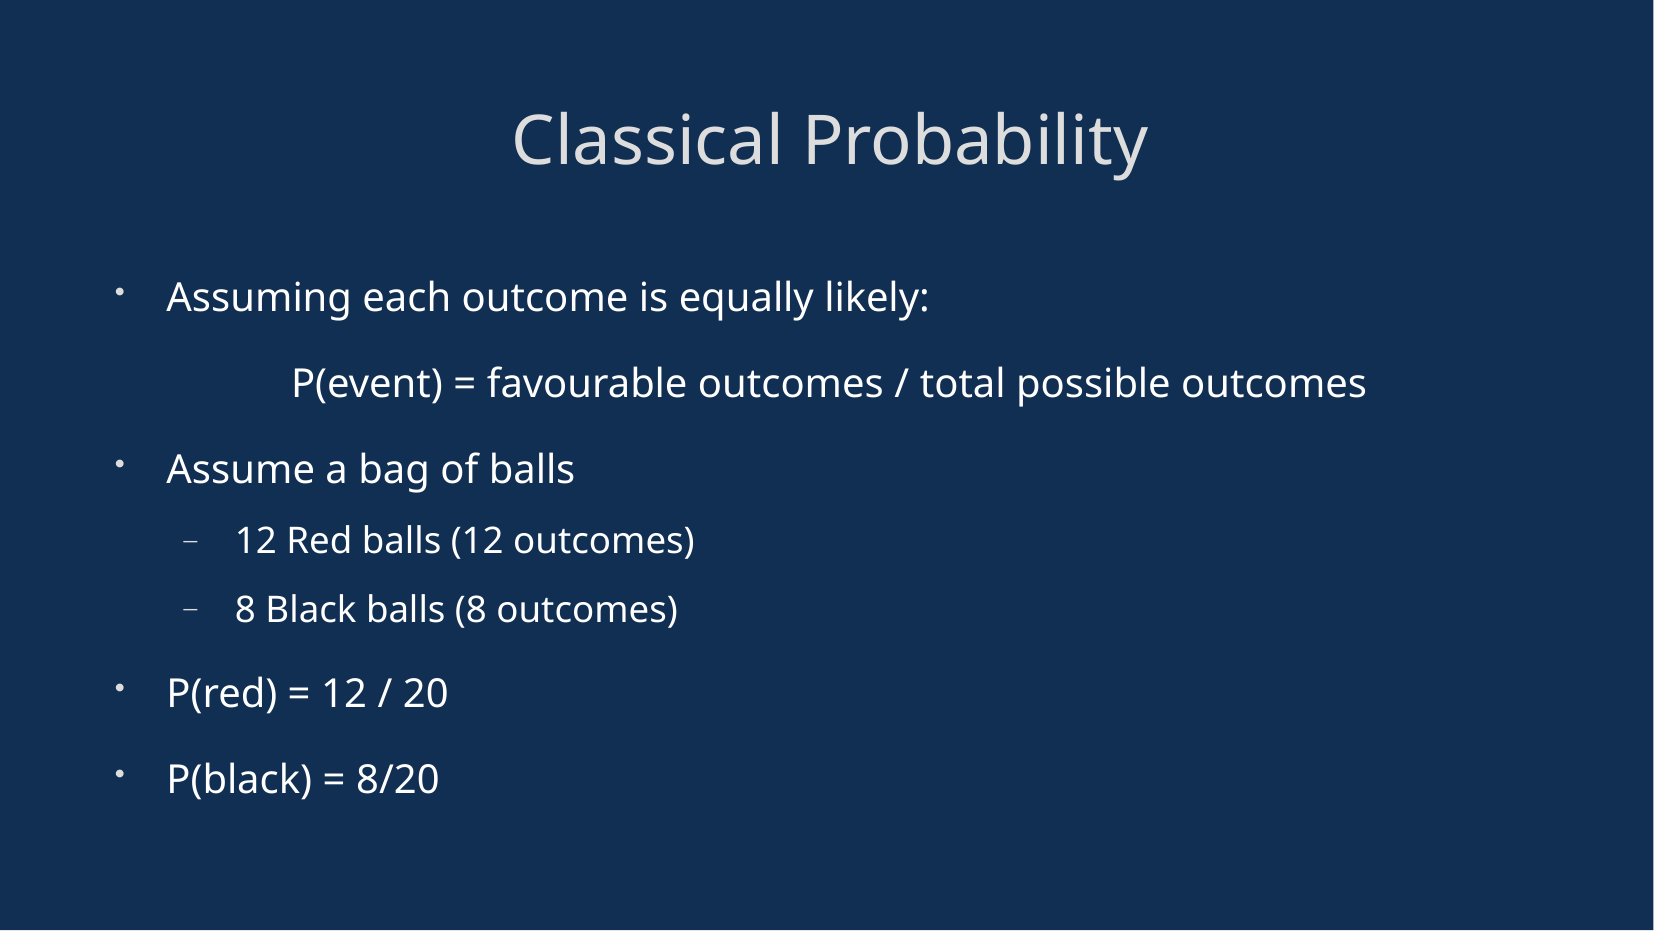

# Classical Probability
Assuming each outcome is equally likely:
P(event) = favourable outcomes / total possible outcomes
Assume a bag of balls
12 Red balls (12 outcomes)
8 Black balls (8 outcomes)
P(red) = 12 / 20
P(black) = 8/20